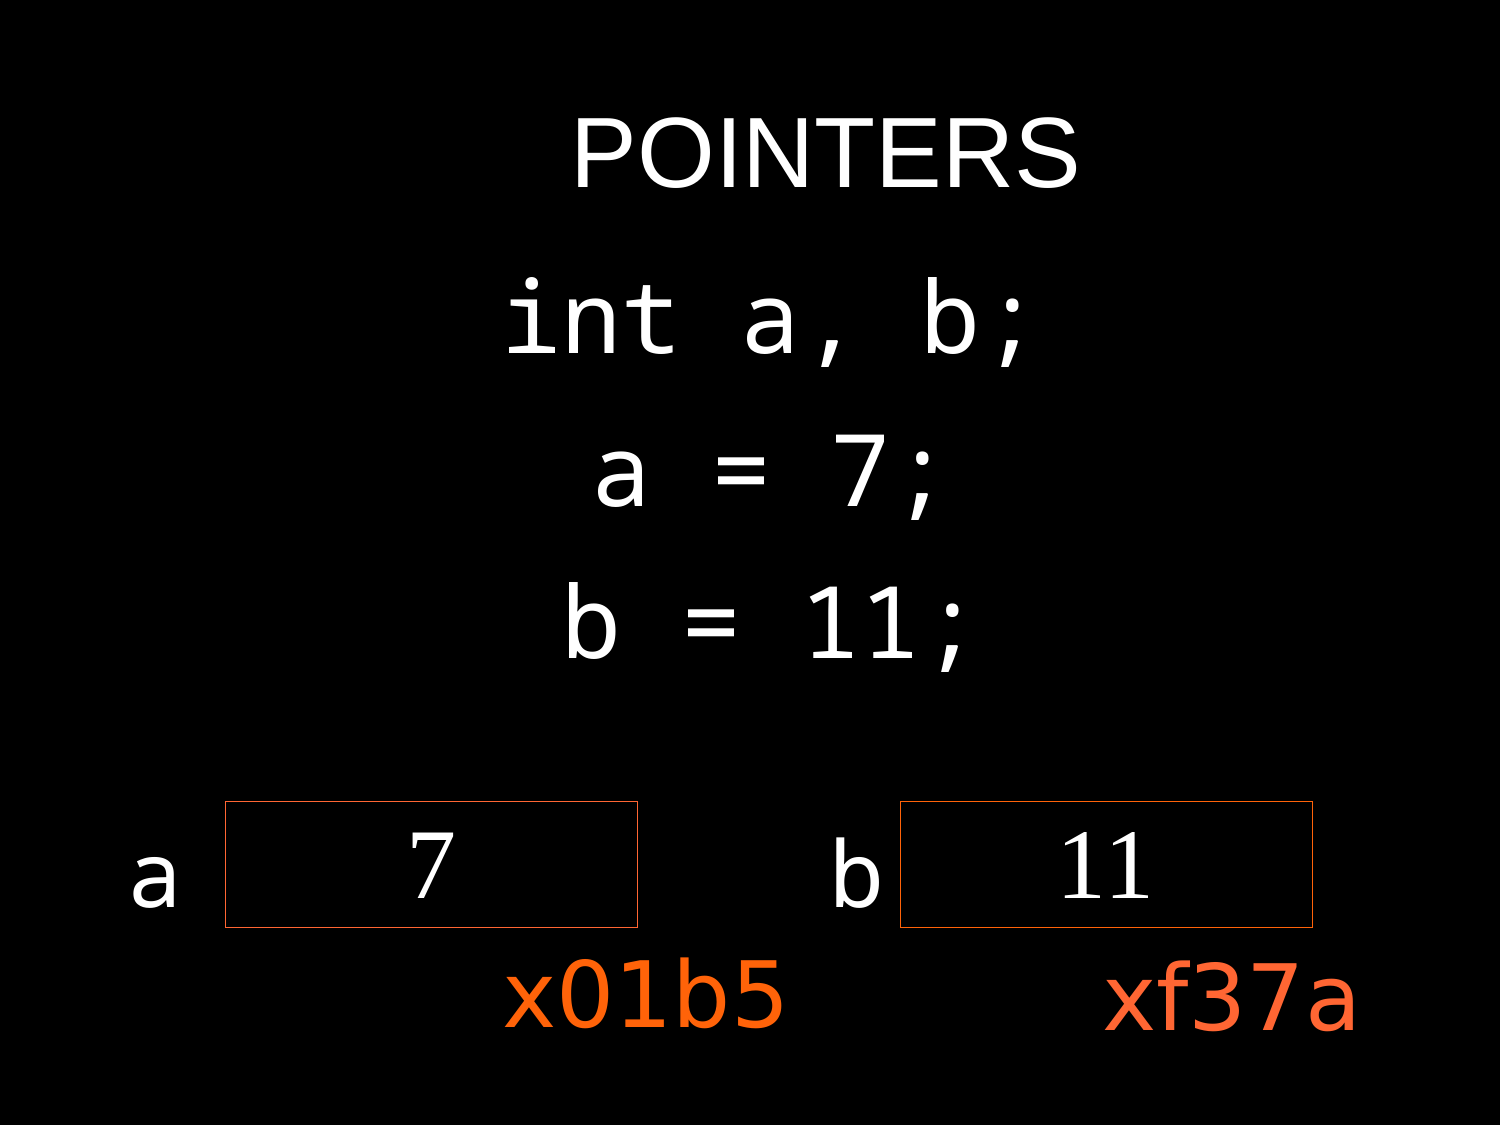

# POINTERS
int a, b;
a = 7;
b = 11;
a
7
b
11
x01b5
xf37a